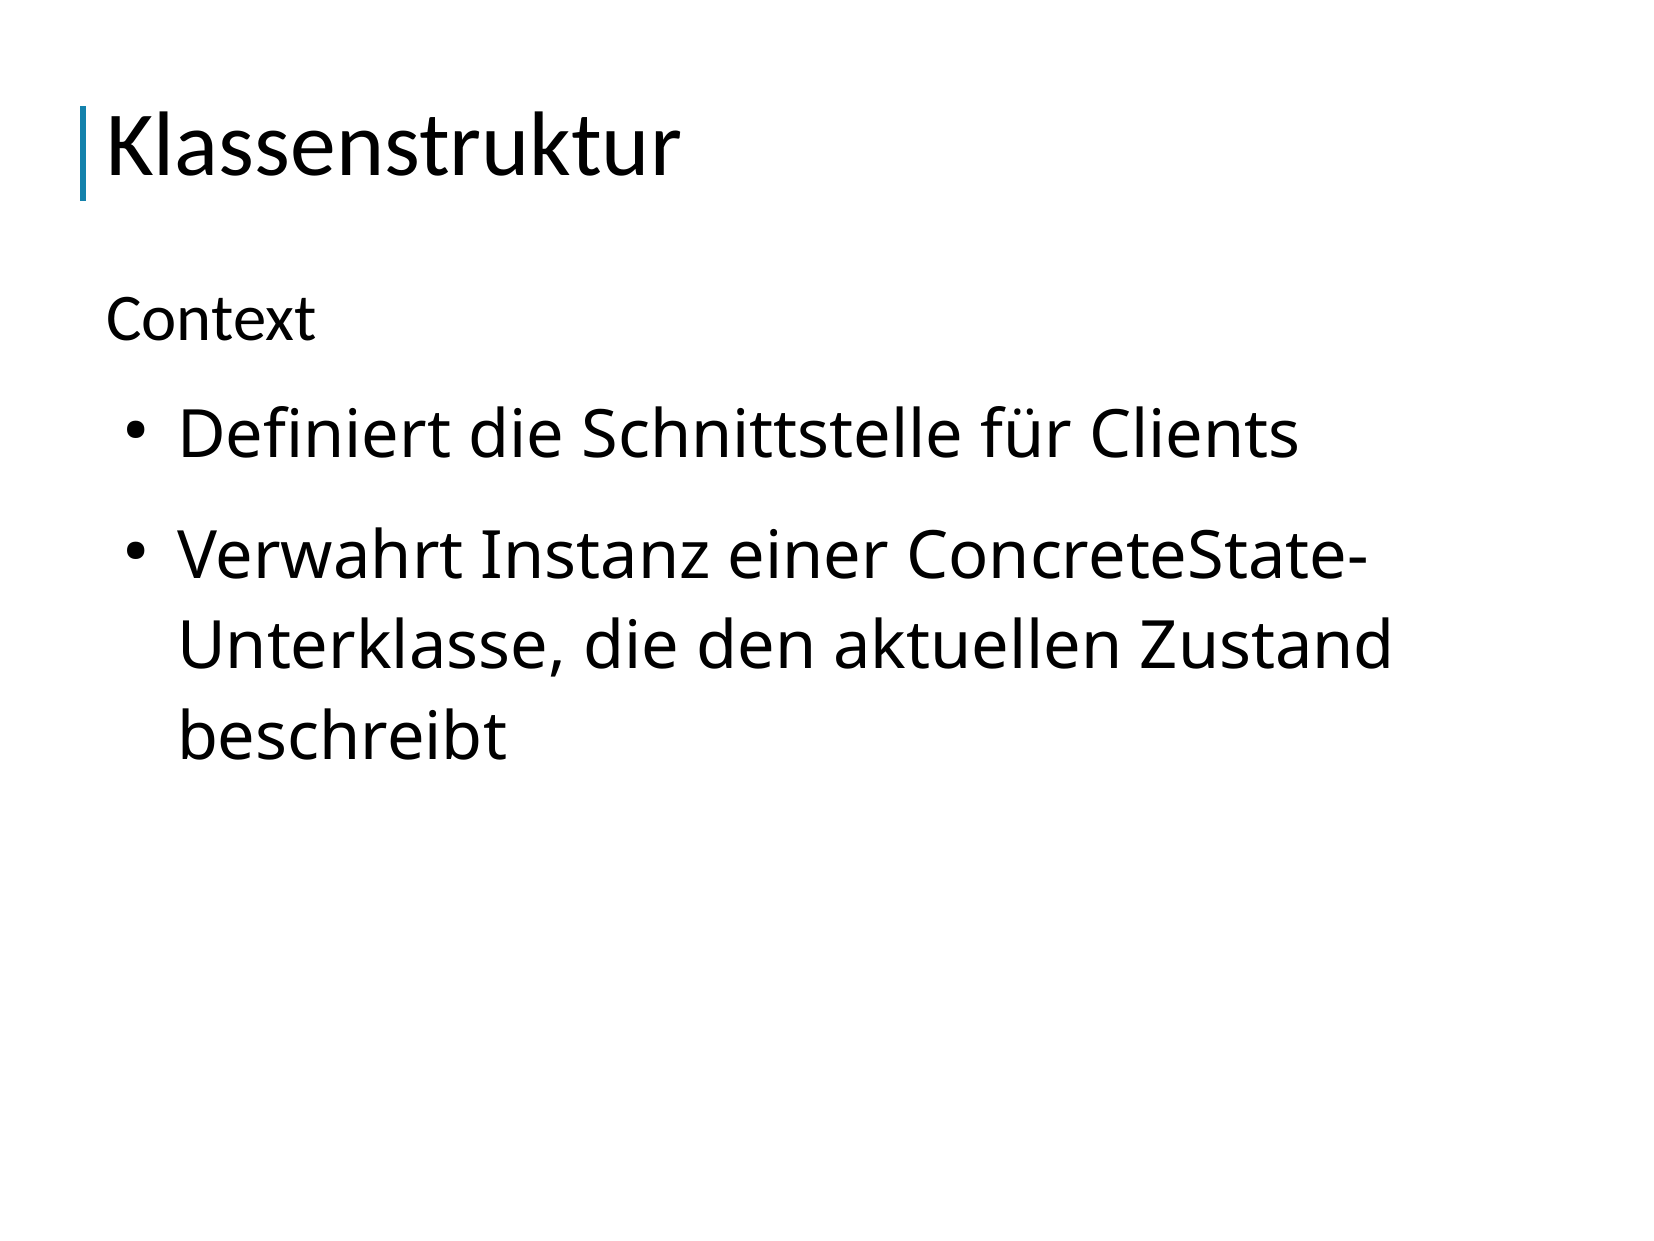

# Klassenstruktur
Context
Definiert die Schnittstelle für Clients
Verwahrt Instanz einer ConcreteState-Unterklasse, die den aktuellen Zustand beschreibt